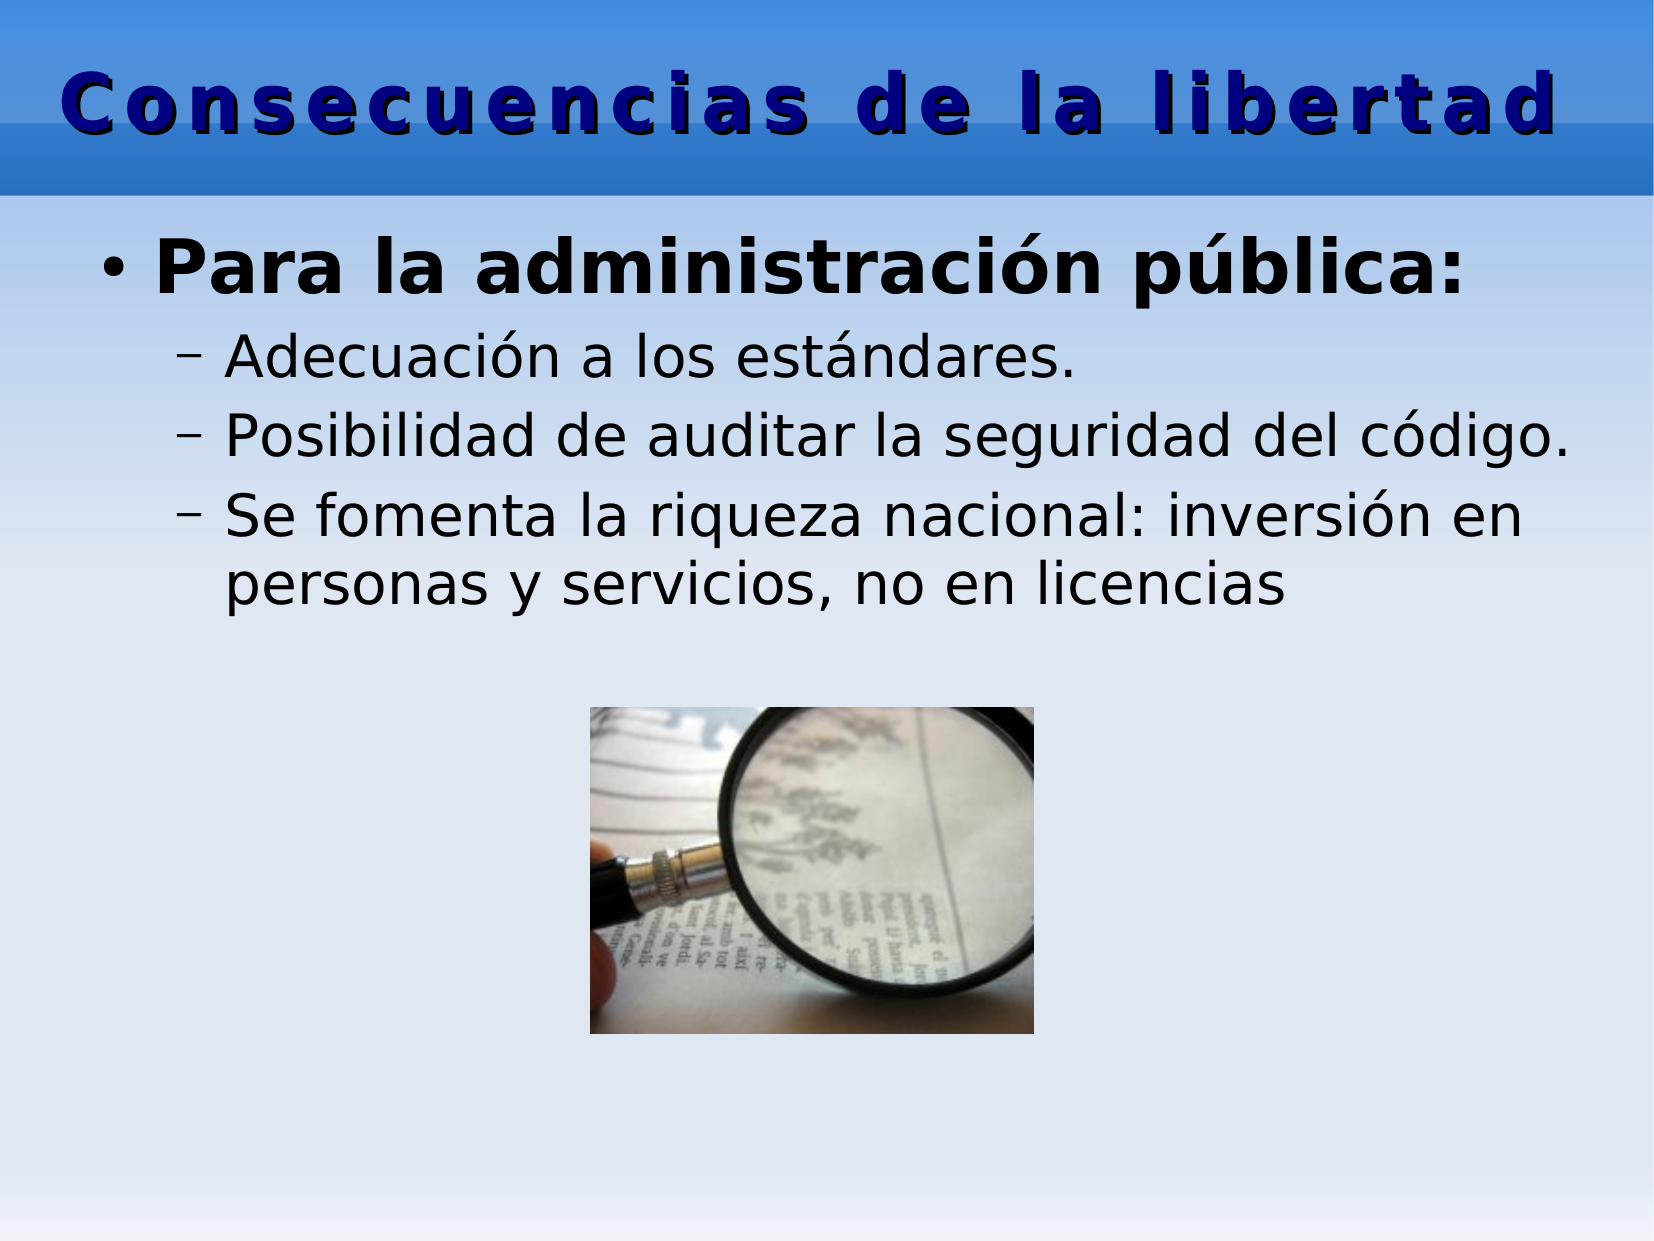

# Consecuencias de la libertad
Para la administración pública:
Adecuación a los estándares.
Posibilidad de auditar la seguridad del código.
Se fomenta la riqueza nacional: inversión en personas y servicios, no en licencias